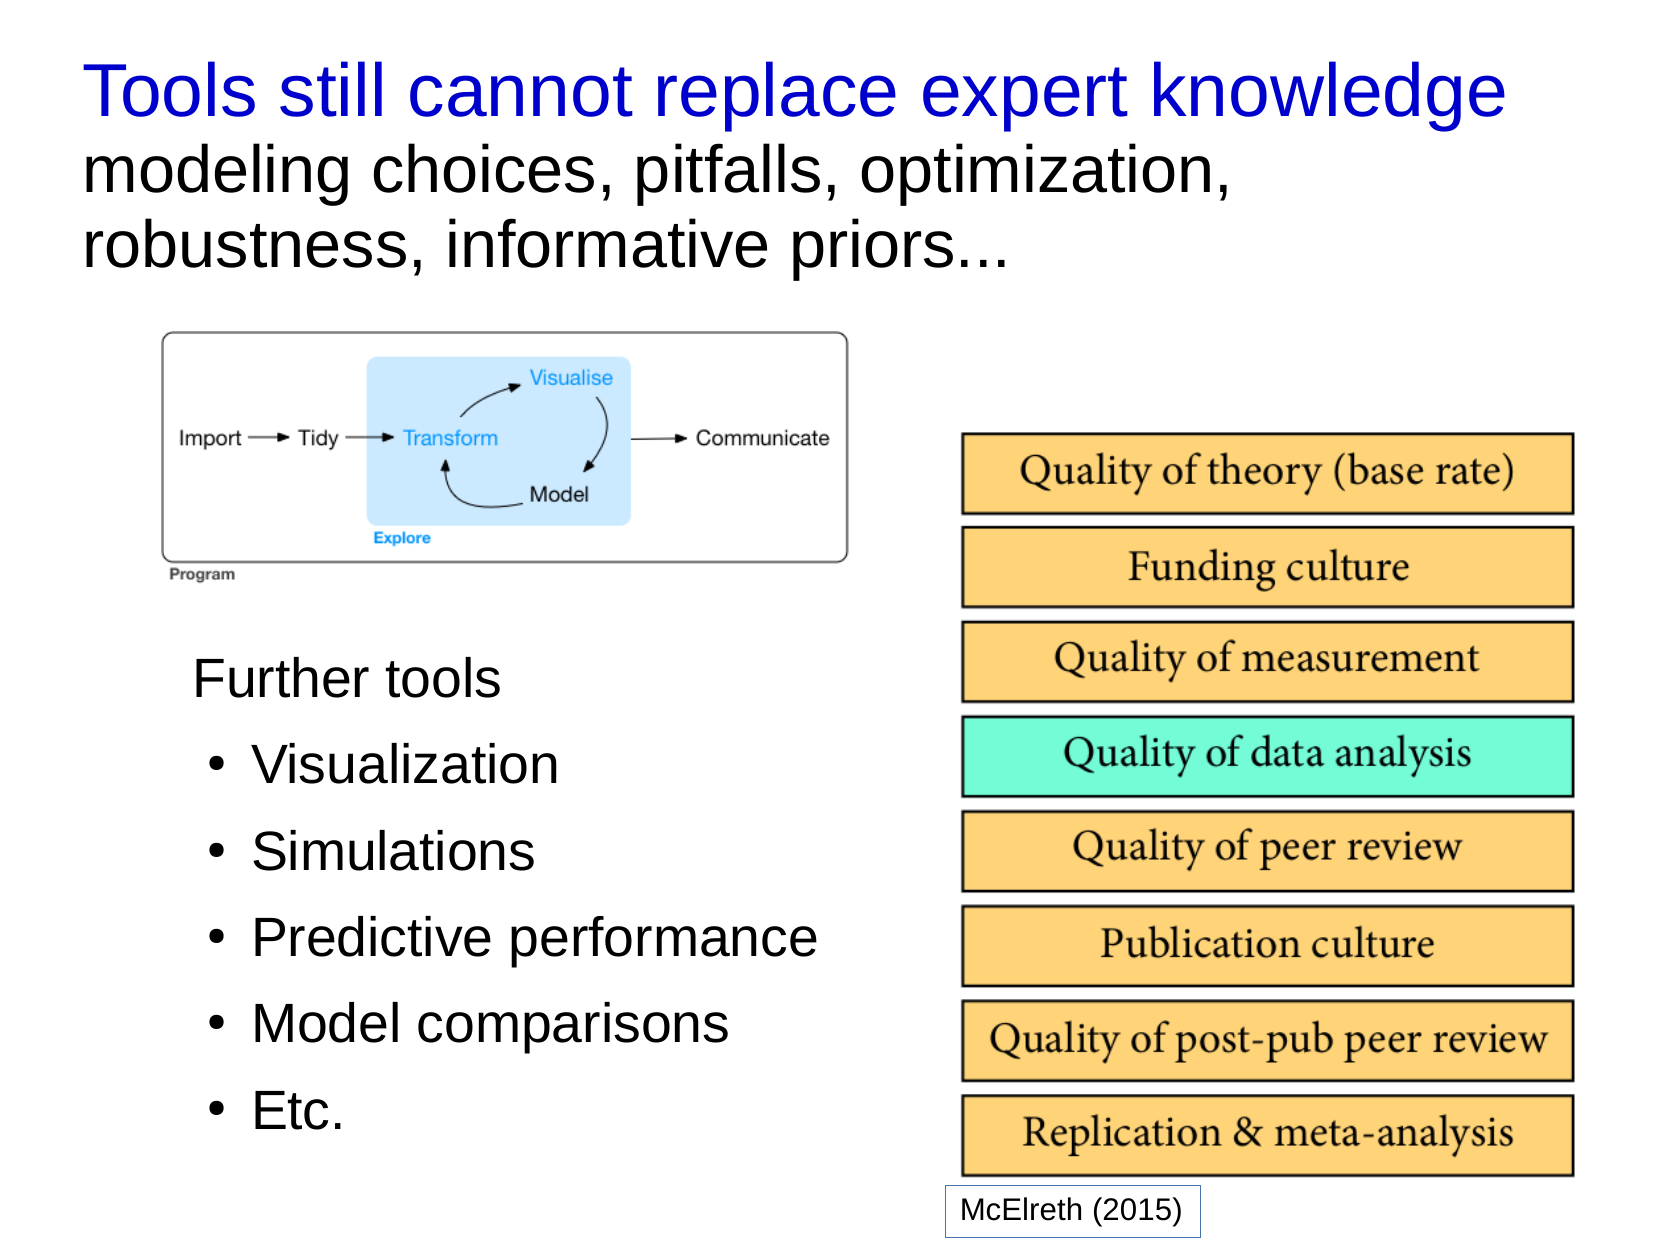

# Tools still cannot replace expert knowledge modeling choices, pitfalls, optimization, robustness, informative priors...
Further tools
Visualization
Simulations
Predictive performance
Model comparisons
Etc.
54
McElreth (2015)